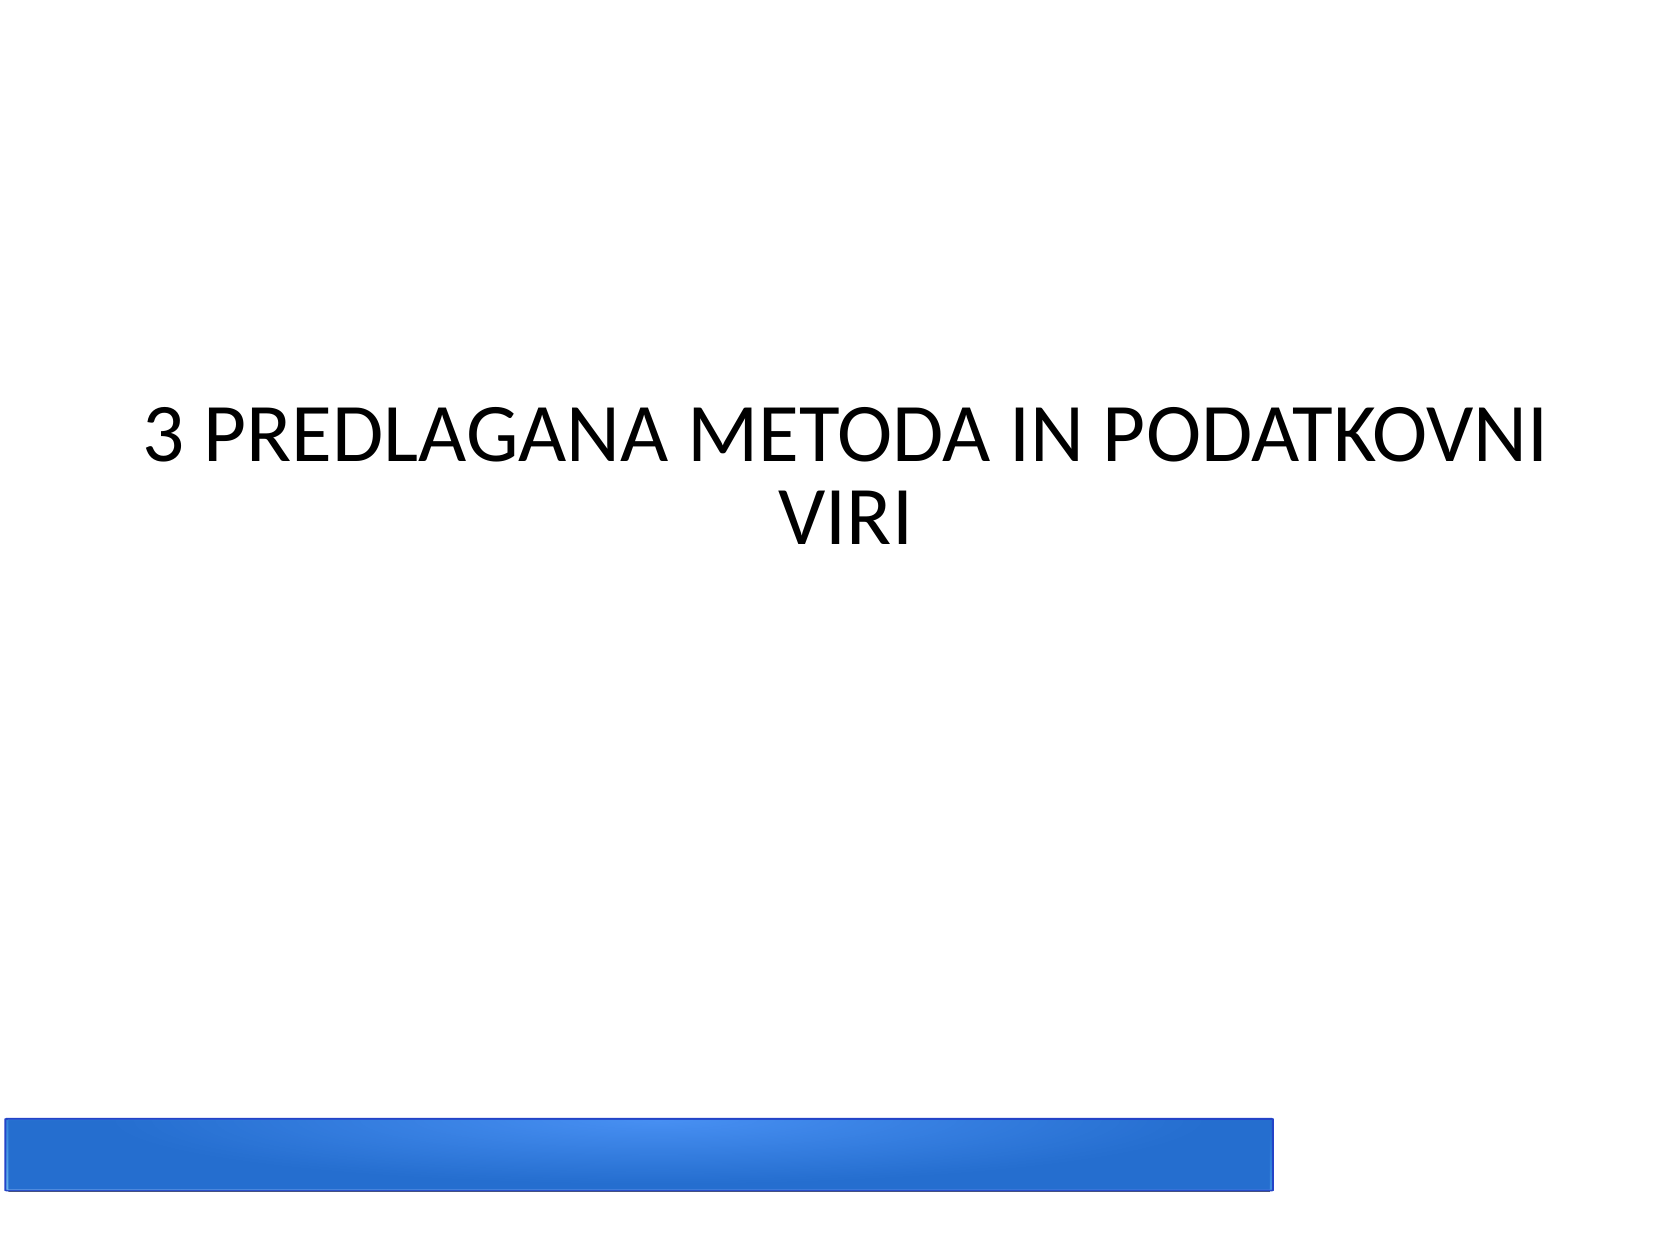

# 3 PREDLAGANA METODA IN PODATKOVNI VIRI